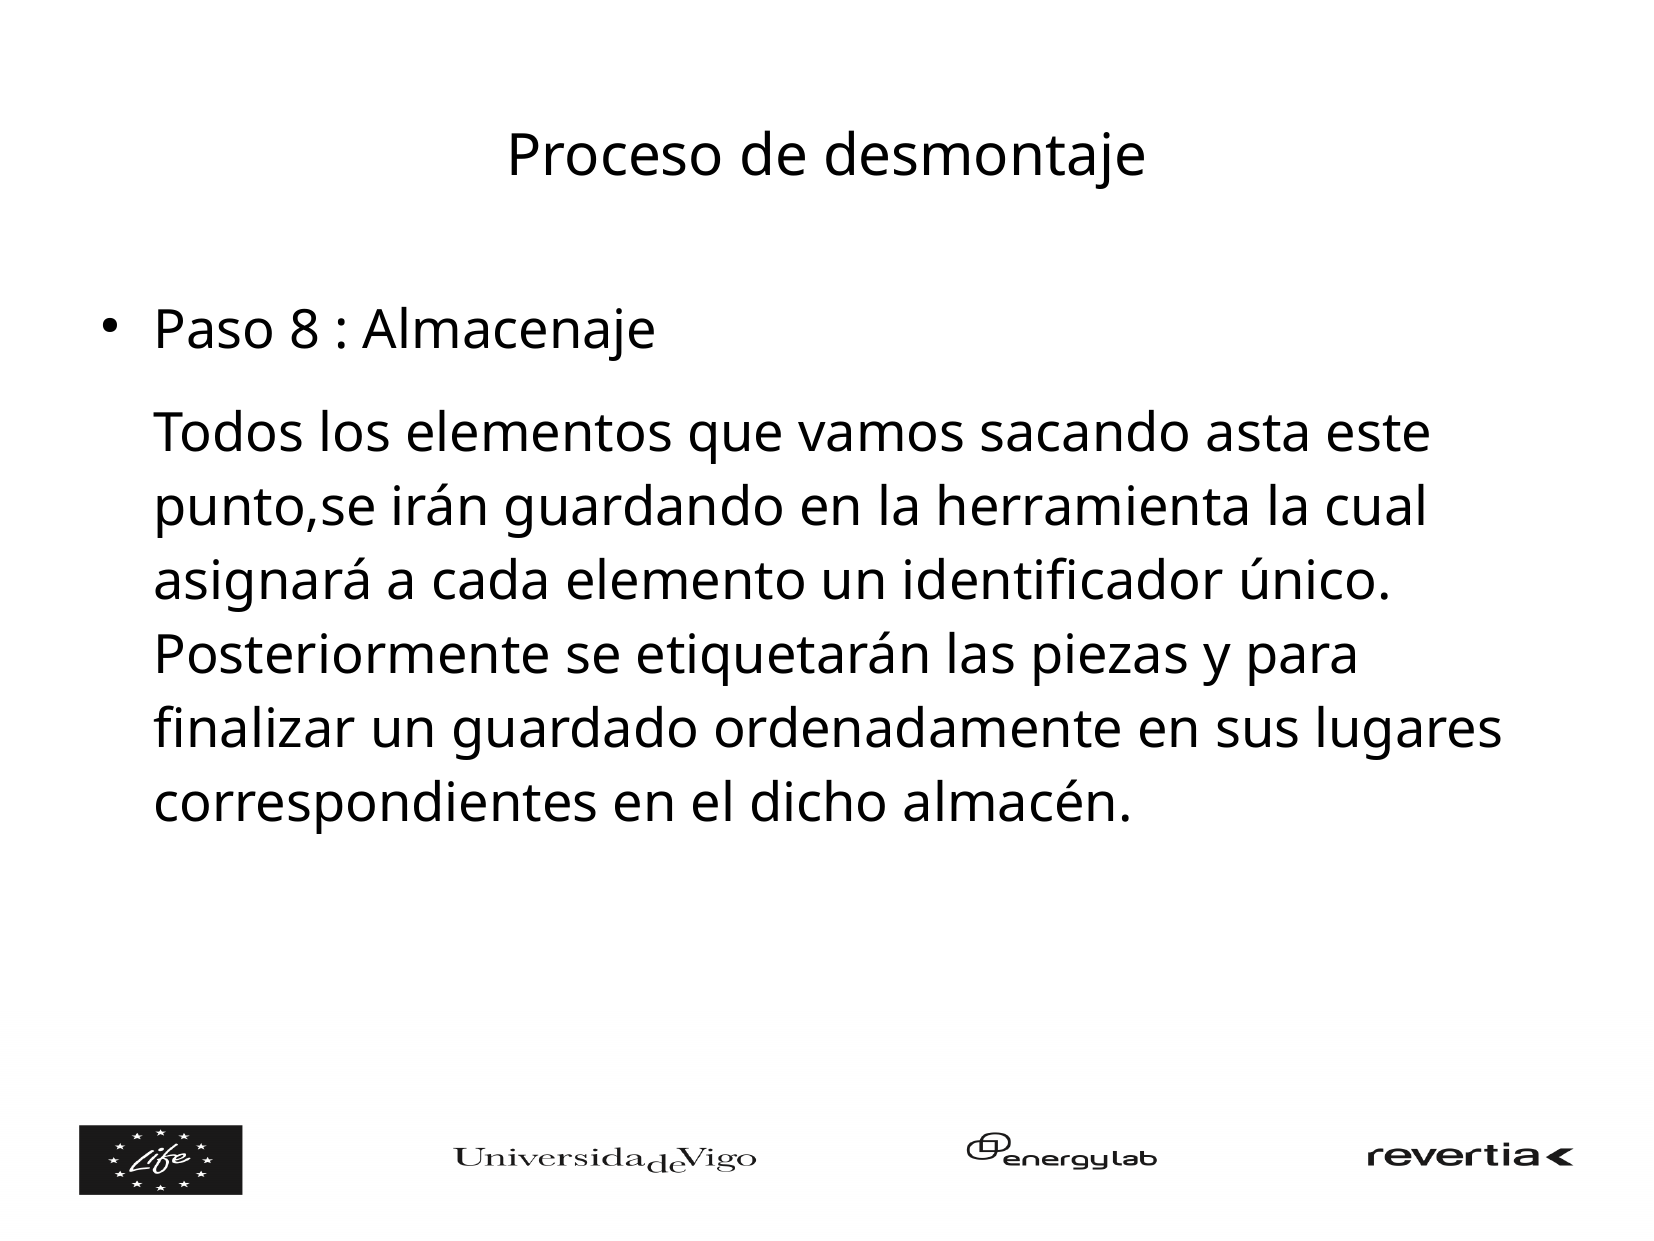

# Proceso de desmontaje
Paso 8 : Almacenaje
Todos los elementos que vamos sacando asta este punto,se irán guardando en la herramienta la cual asignará a cada elemento un identificador único. Posteriormente se etiquetarán las piezas y para finalizar un guardado ordenadamente en sus lugares correspondientes en el dicho almacén.